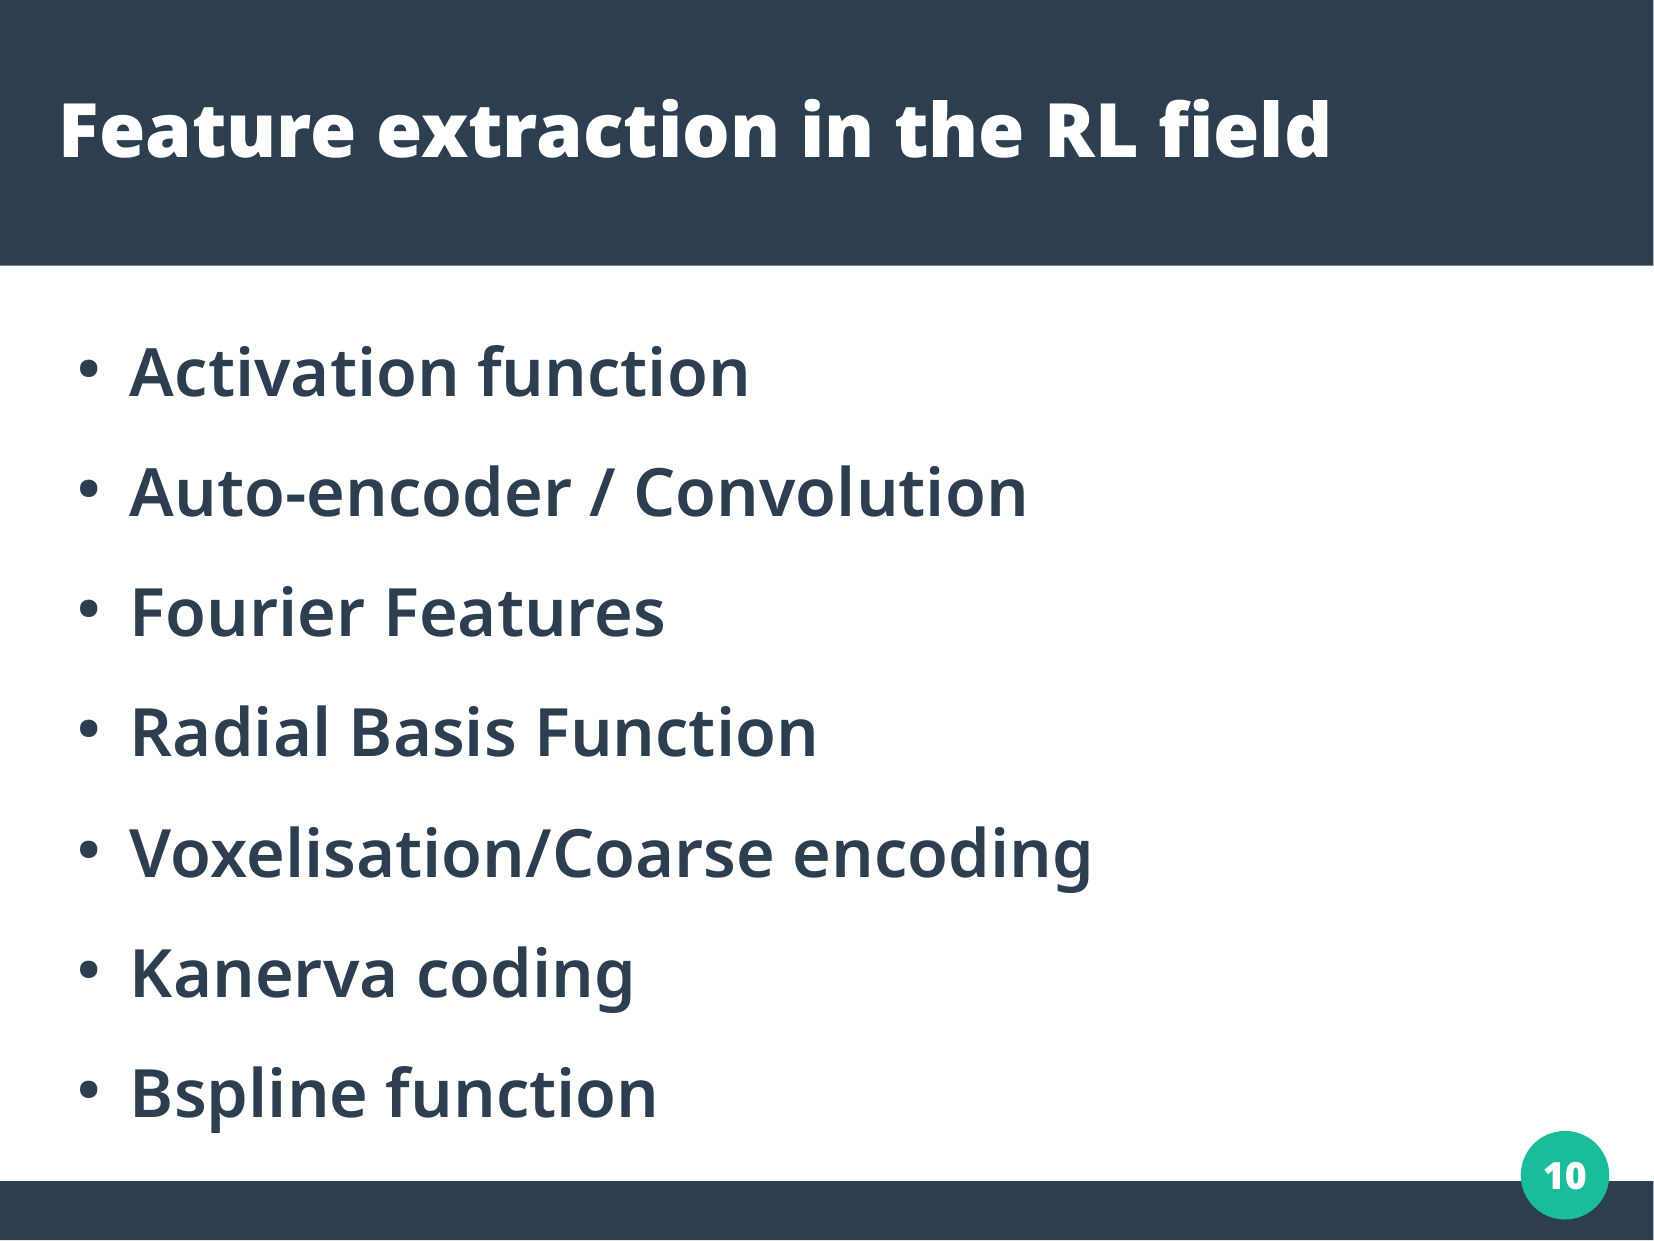

# Feature extraction in the RL field
Activation function
Auto-encoder / Convolution
Fourier Features
Radial Basis Function
Voxelisation/Coarse encoding
Kanerva coding
Bspline function
10